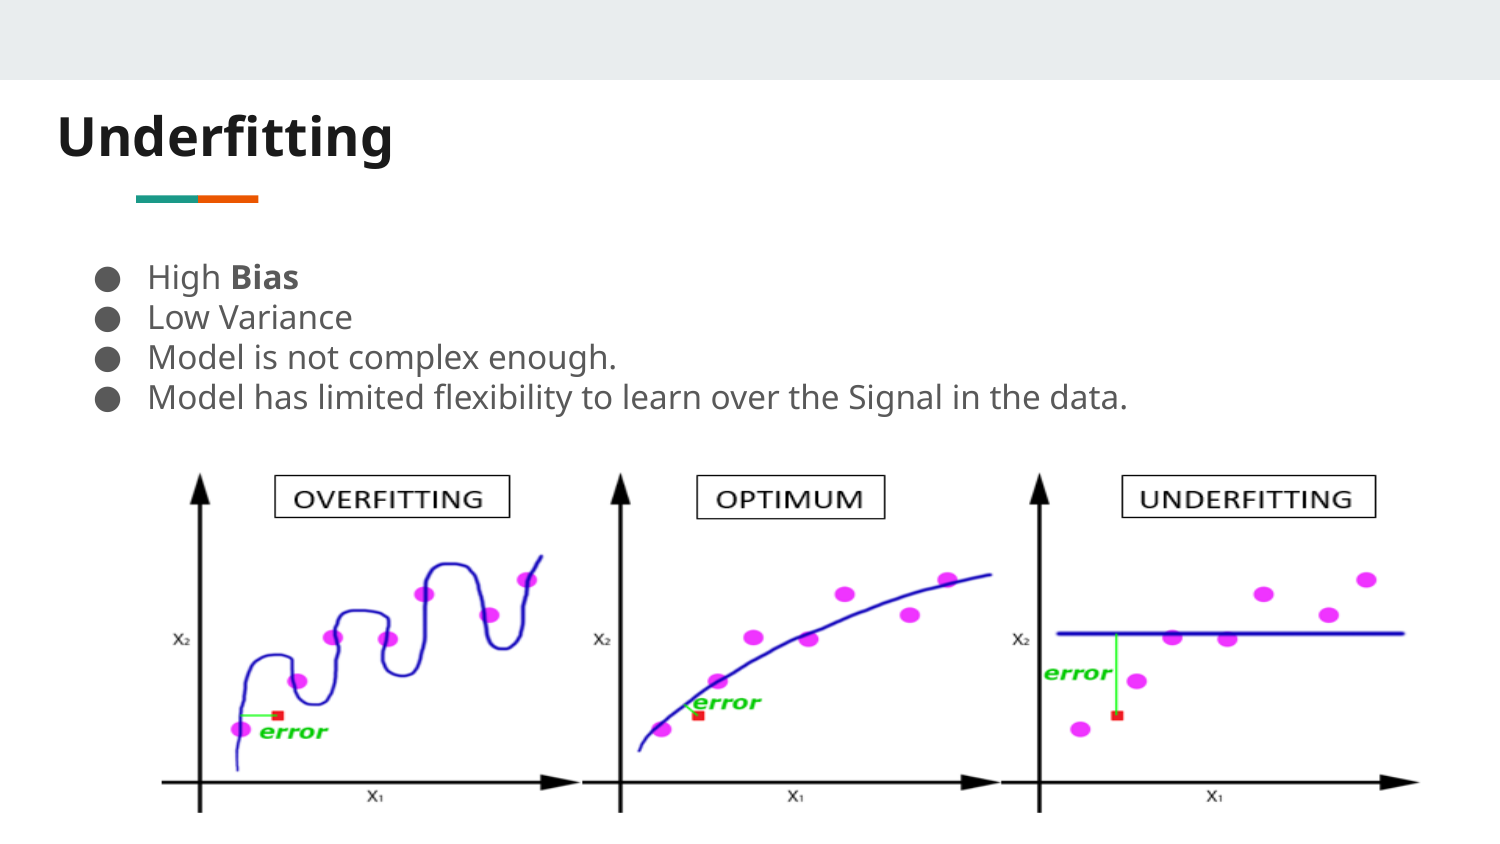

Underfitting
# High Bias
Low Variance
Model is not complex enough.
Model has limited flexibility to learn over the Signal in the data.